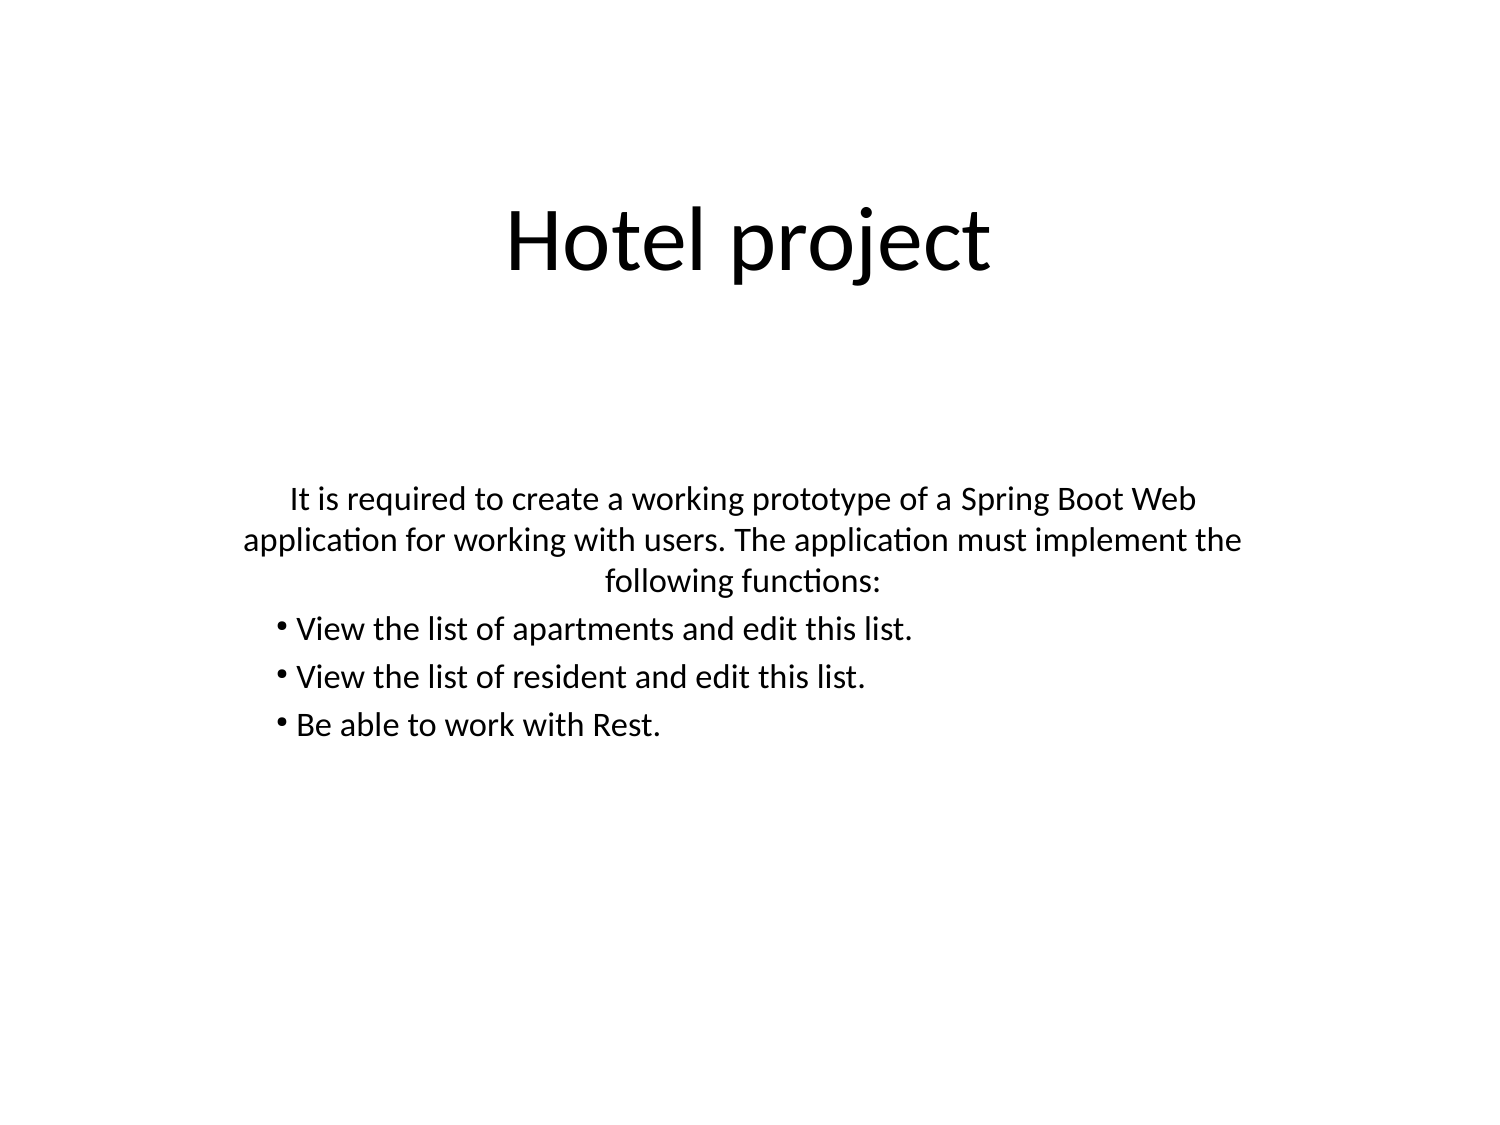

# Hotel project
It is required to create a working prototype of a Spring Boot Web application for working with users. The application must implement the following functions:
View the list of apartments and edit this list.
View the list of resident and edit this list.
Be able to work with Rest.